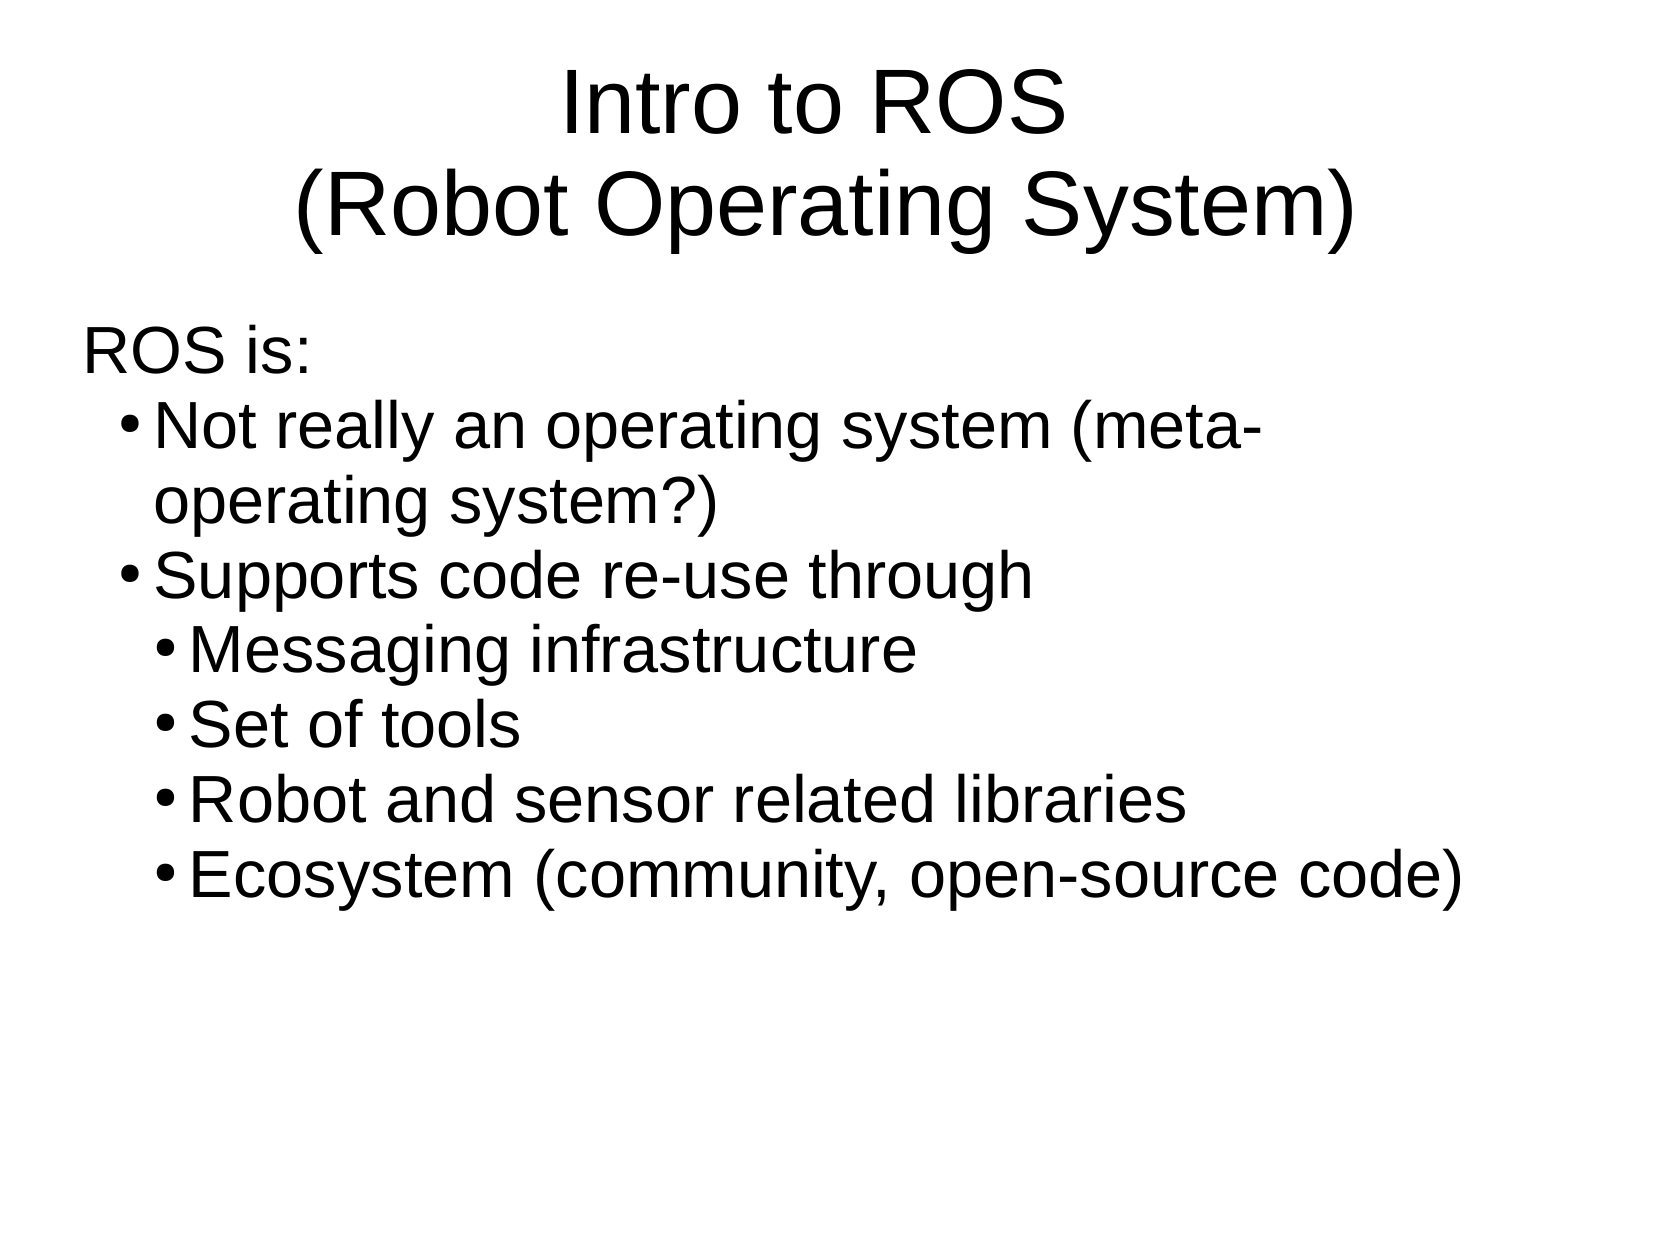

# Intro to ROS (Robot Operating System)
ROS is:
Not really an operating system (meta-operating system?)
Supports code re-use through
Messaging infrastructure
Set of tools
Robot and sensor related libraries
Ecosystem (community, open-source code)